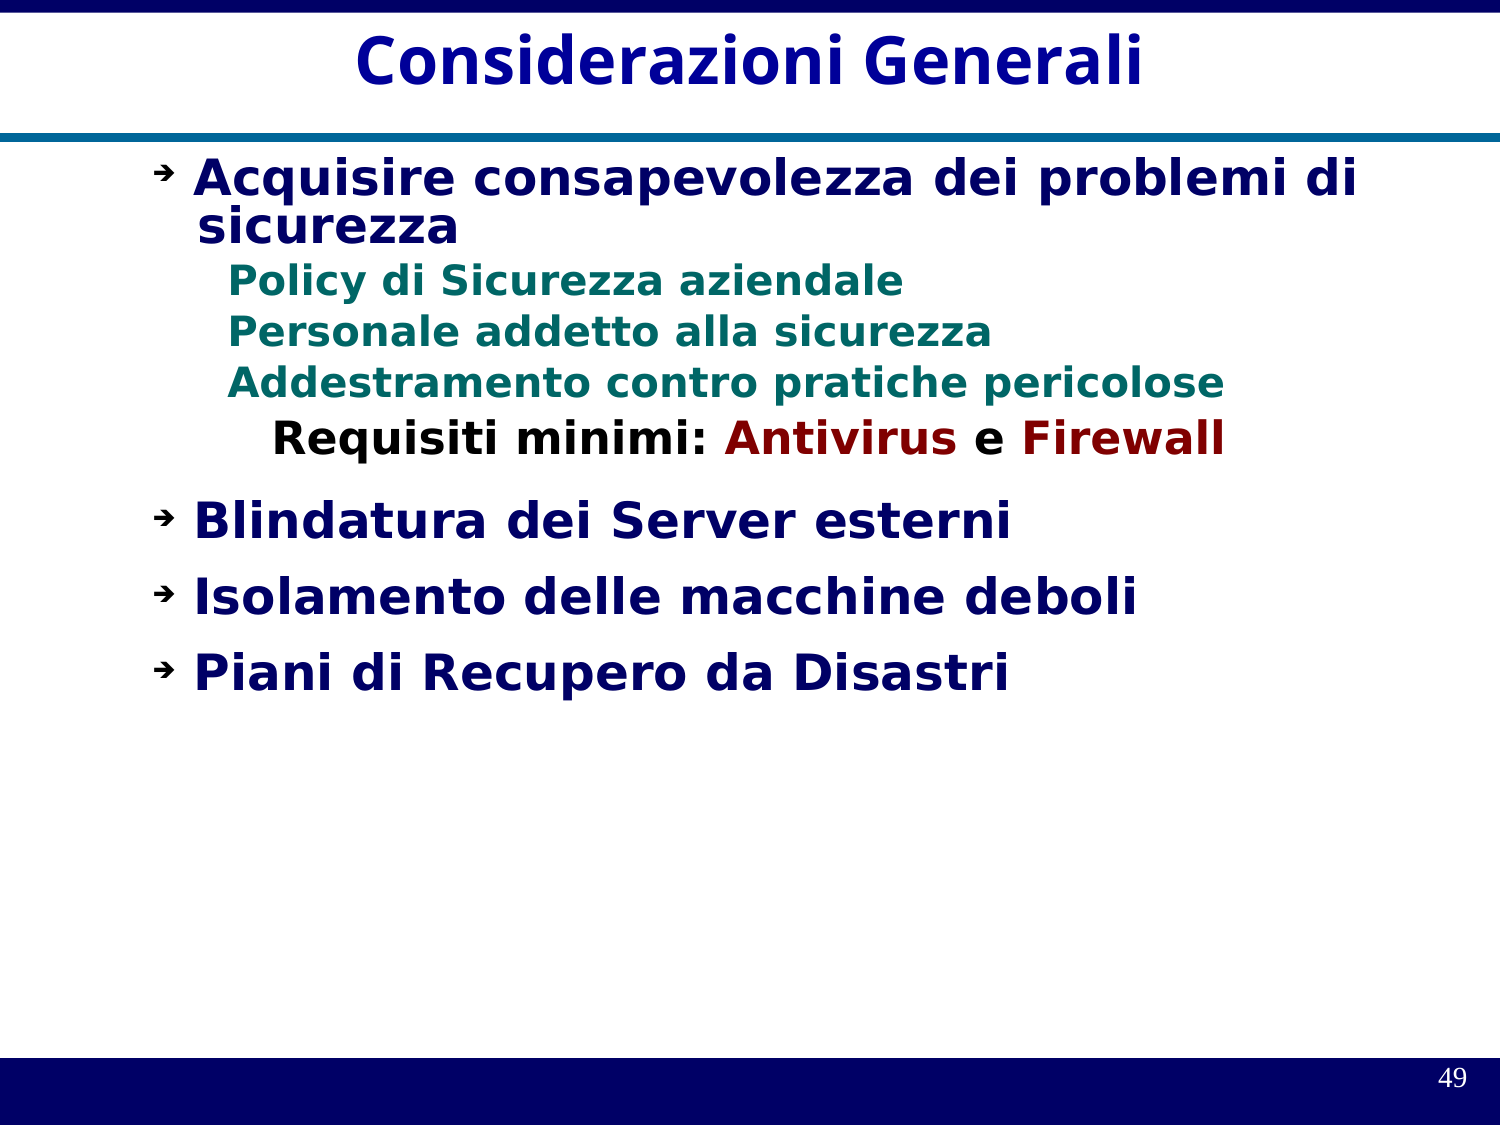

Considerazioni Generali
 Acquisire consapevolezza dei problemi di sicurezza
Policy di Sicurezza aziendale
Personale addetto alla sicurezza
Addestramento contro pratiche pericolose
		Requisiti minimi: Antivirus e Firewall
 Blindatura dei Server esterni
 Isolamento delle macchine deboli
 Piani di Recupero da Disastri